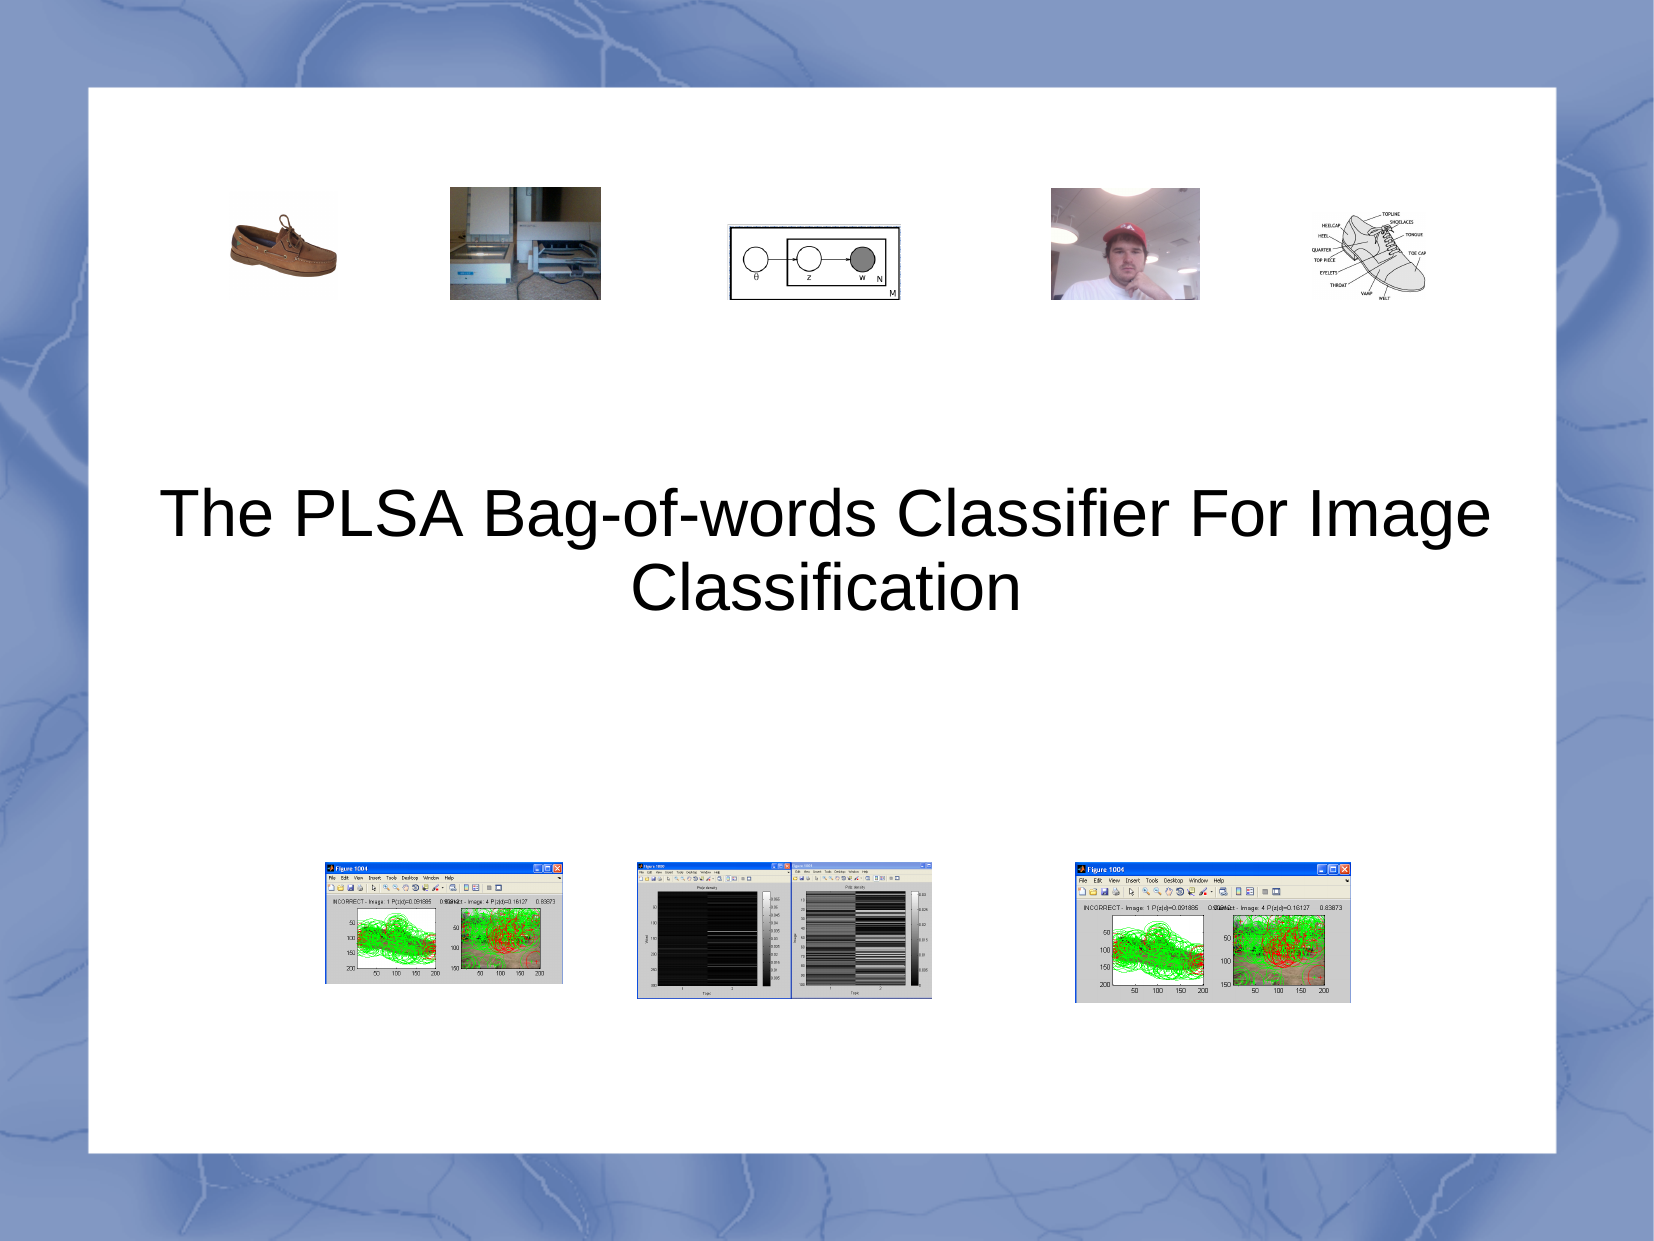

The PLSA Bag-of-words Classifier For Image Classification